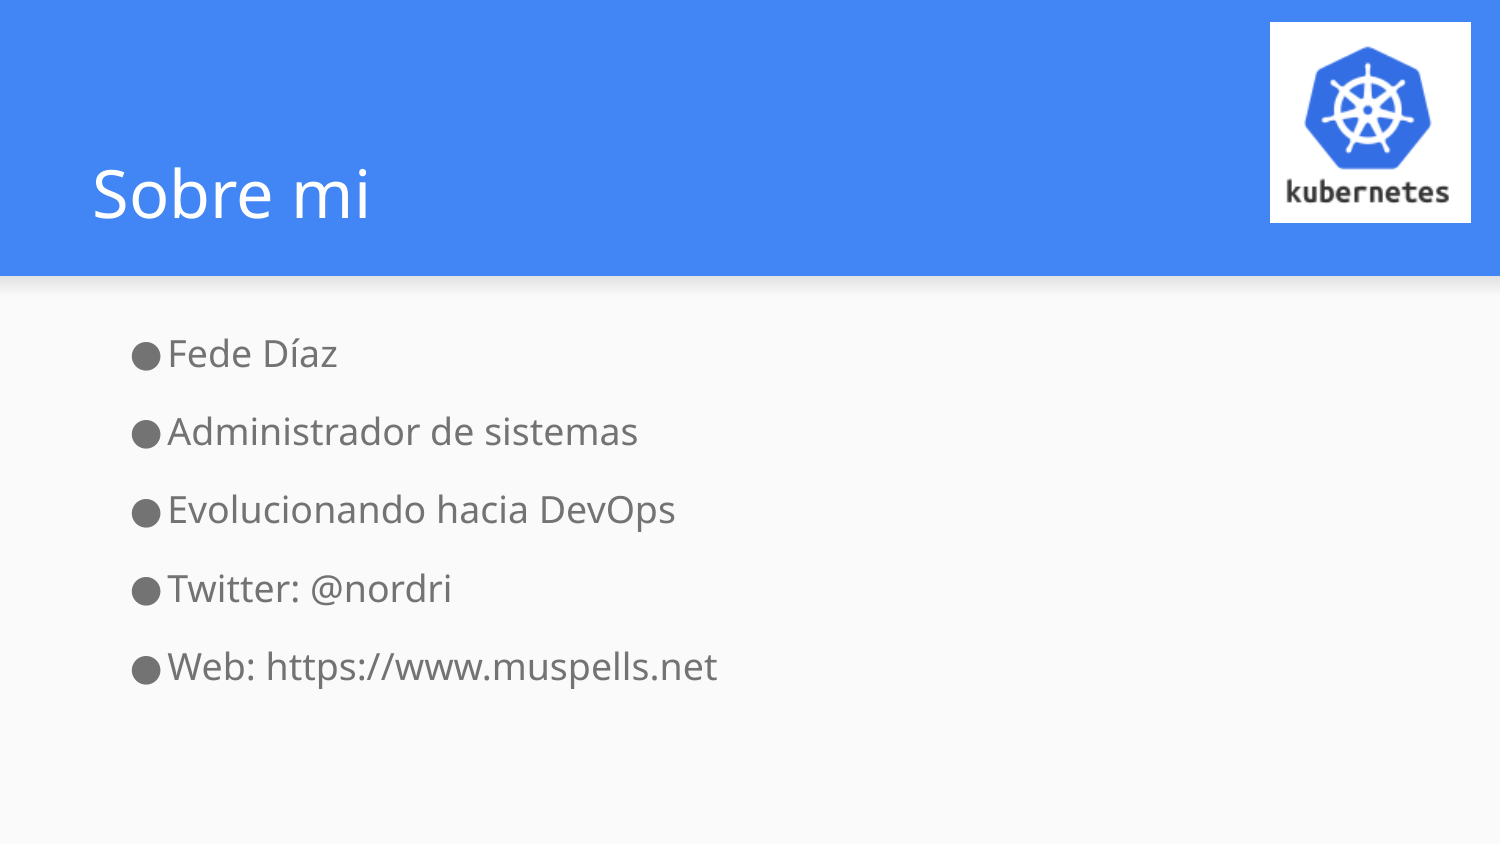

# Sobre mi
Fede Díaz
Administrador de sistemas
Evolucionando hacia DevOps
Twitter: @nordri
Web: https://www.muspells.net